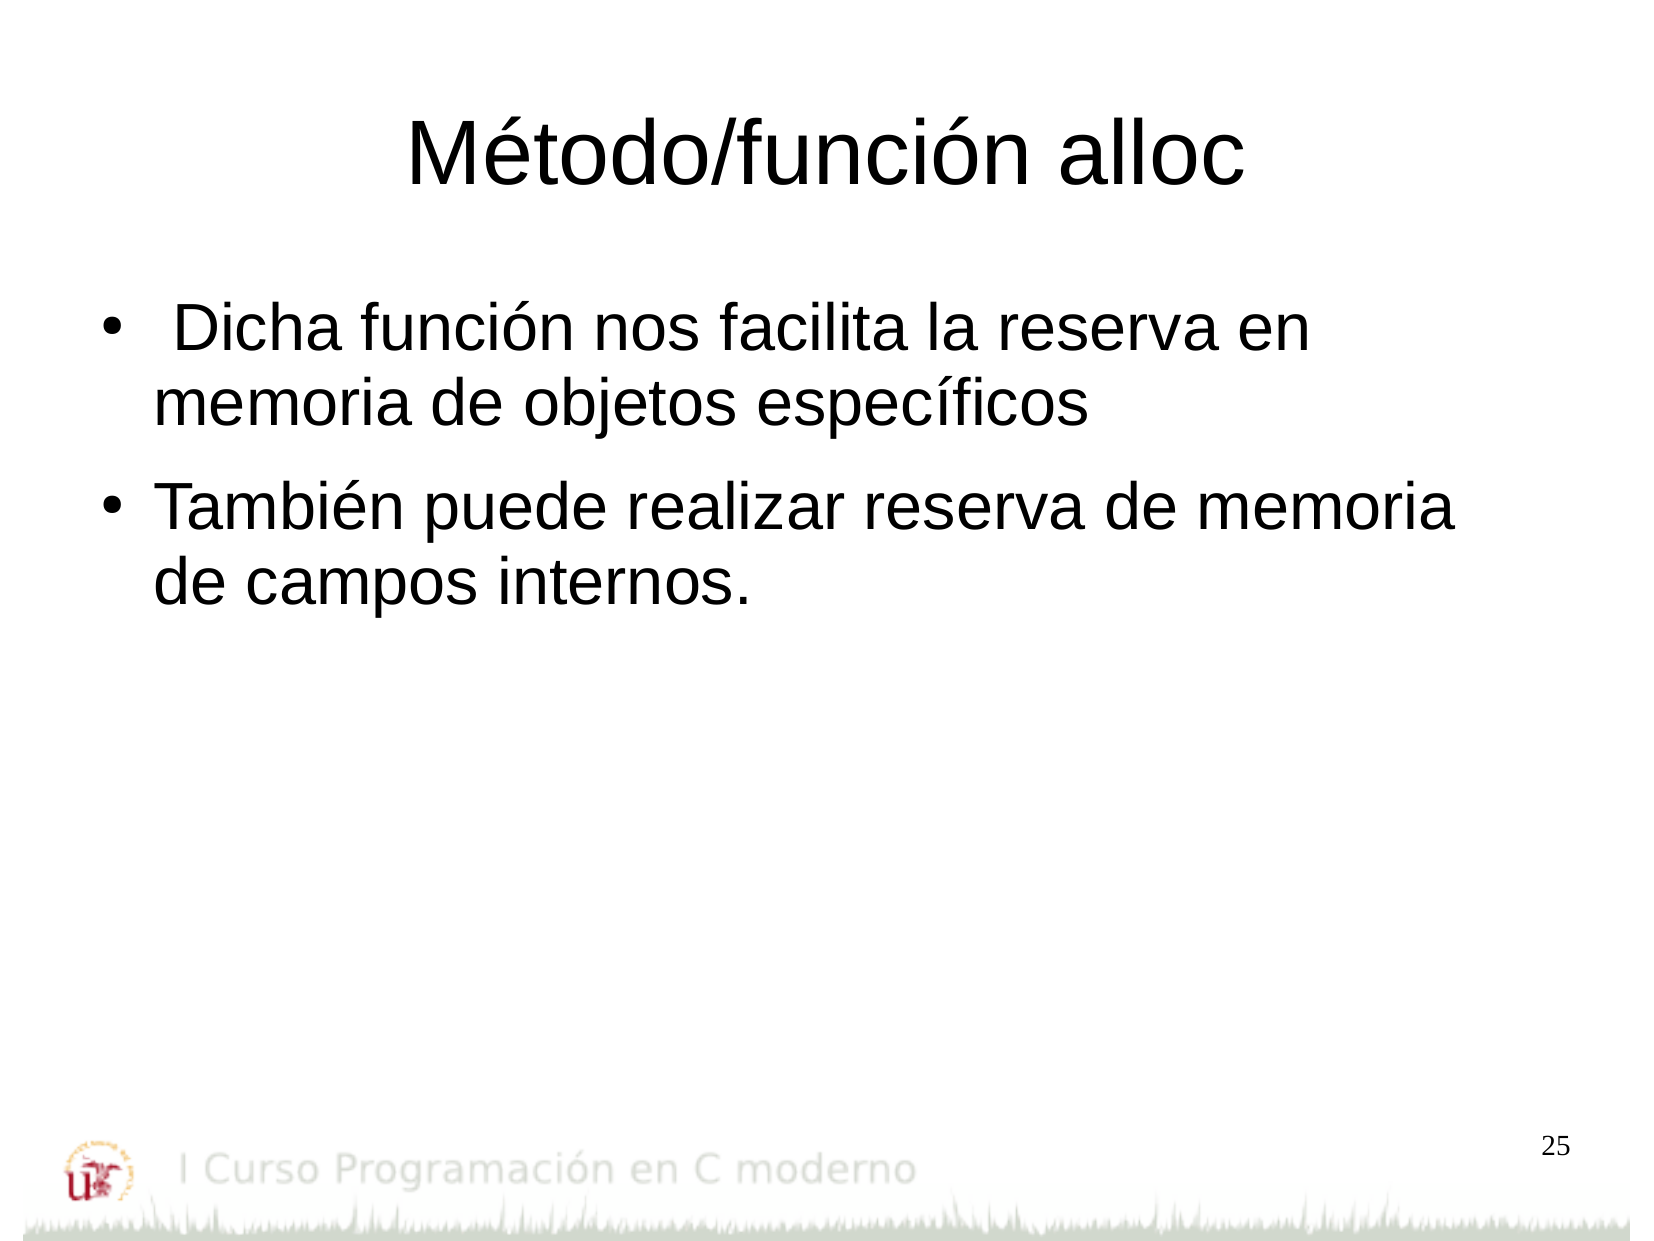

# Método/función alloc
 Dicha función nos facilita la reserva en memoria de objetos específicos
También puede realizar reserva de memoria de campos internos.
25